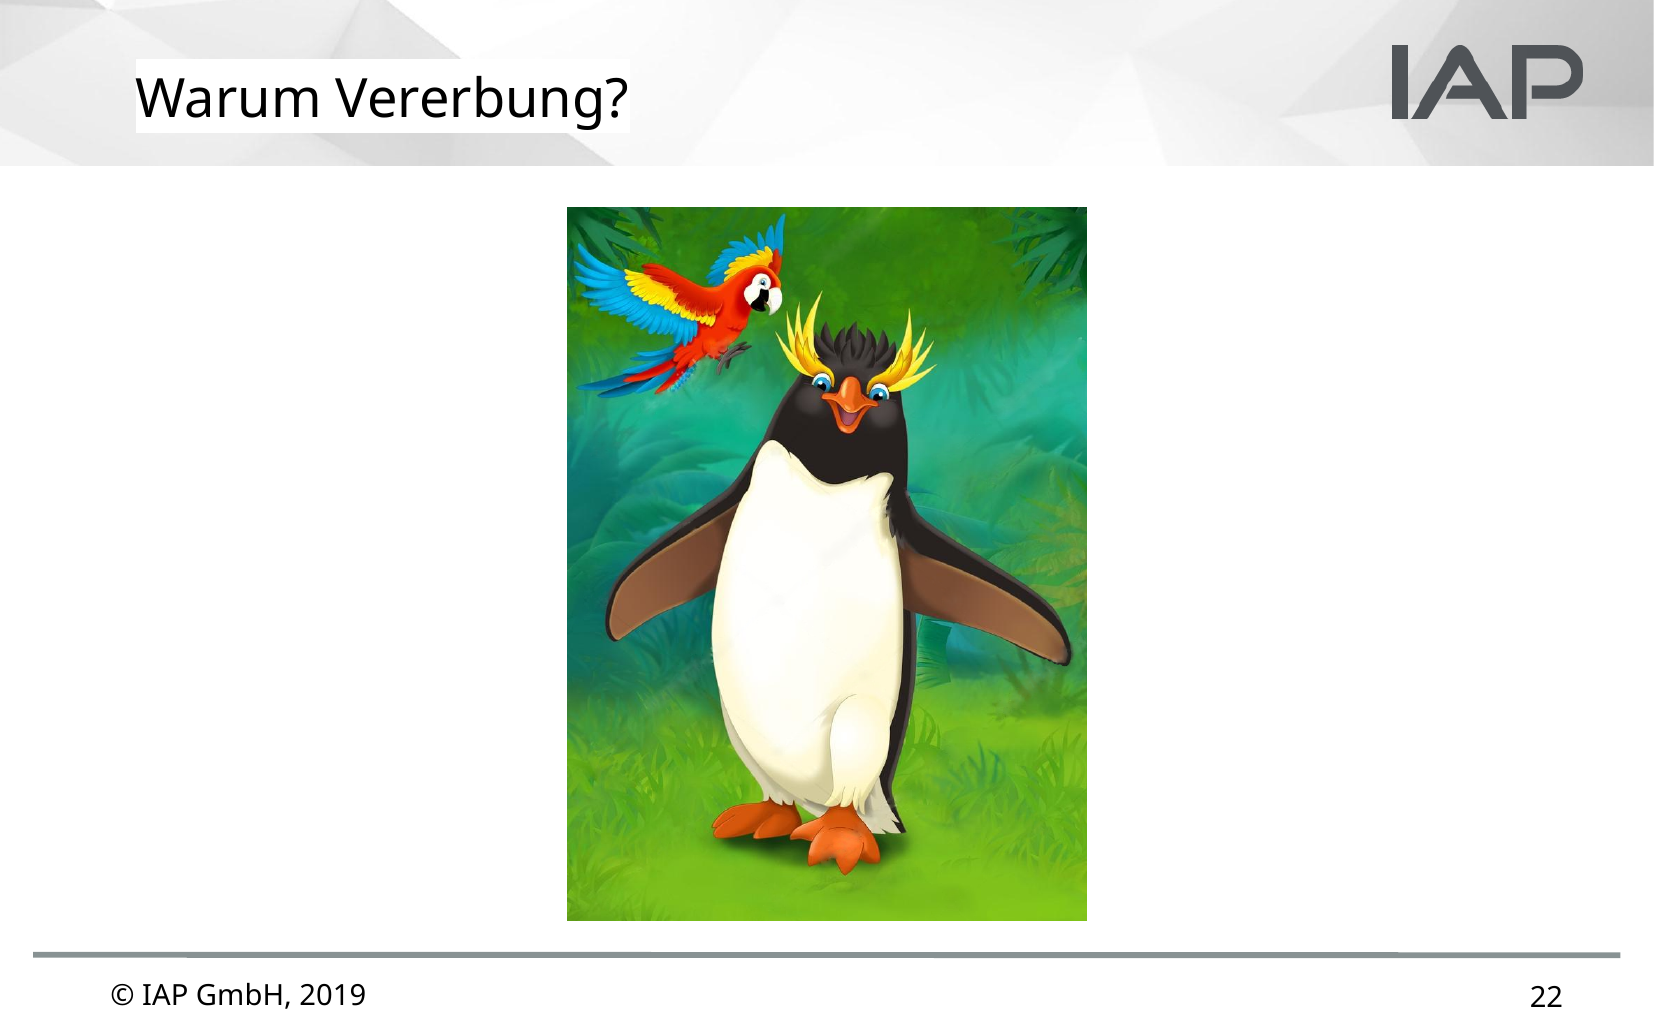

# Warum Vererbung?
© IAP GmbH, 2019
22